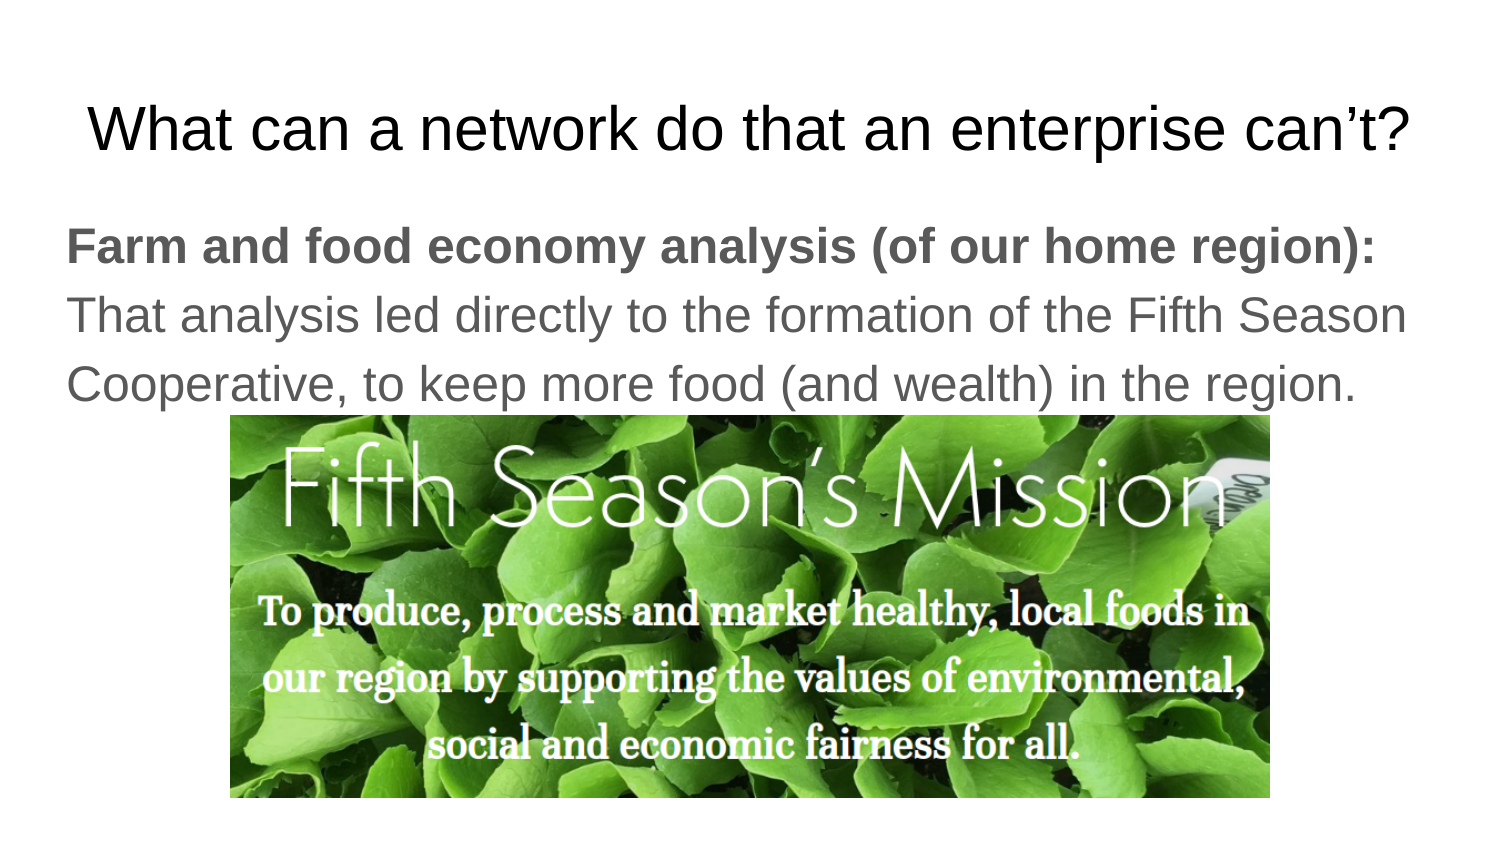

# What can a network do that an enterprise can’t?
Farm and food economy analysis (of our home region): That analysis led directly to the formation of the Fifth Season Cooperative, to keep more food (and wealth) in the region.